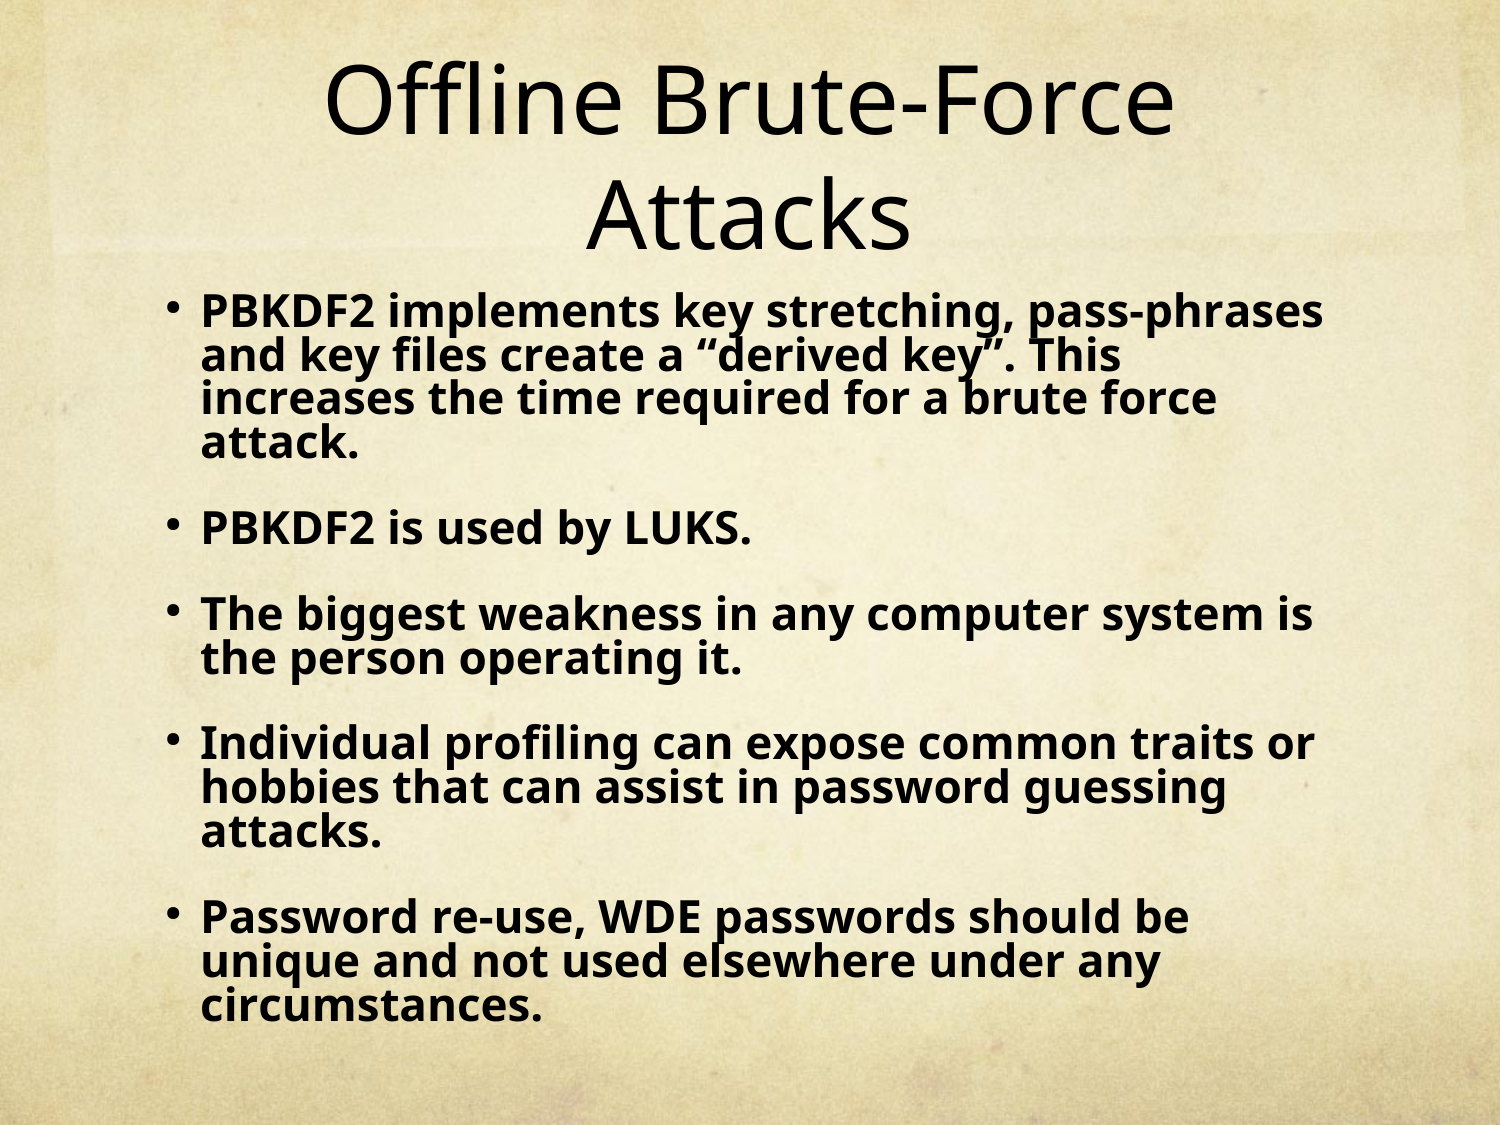

Offline Brute-Force Attacks
PBKDF2 implements key stretching, pass-phrases and key files create a “derived key”. This increases the time required for a brute force attack.
PBKDF2 is used by LUKS.
The biggest weakness in any computer system is the person operating it.
Individual profiling can expose common traits or hobbies that can assist in password guessing attacks.
Password re-use, WDE passwords should be unique and not used elsewhere under any circumstances.